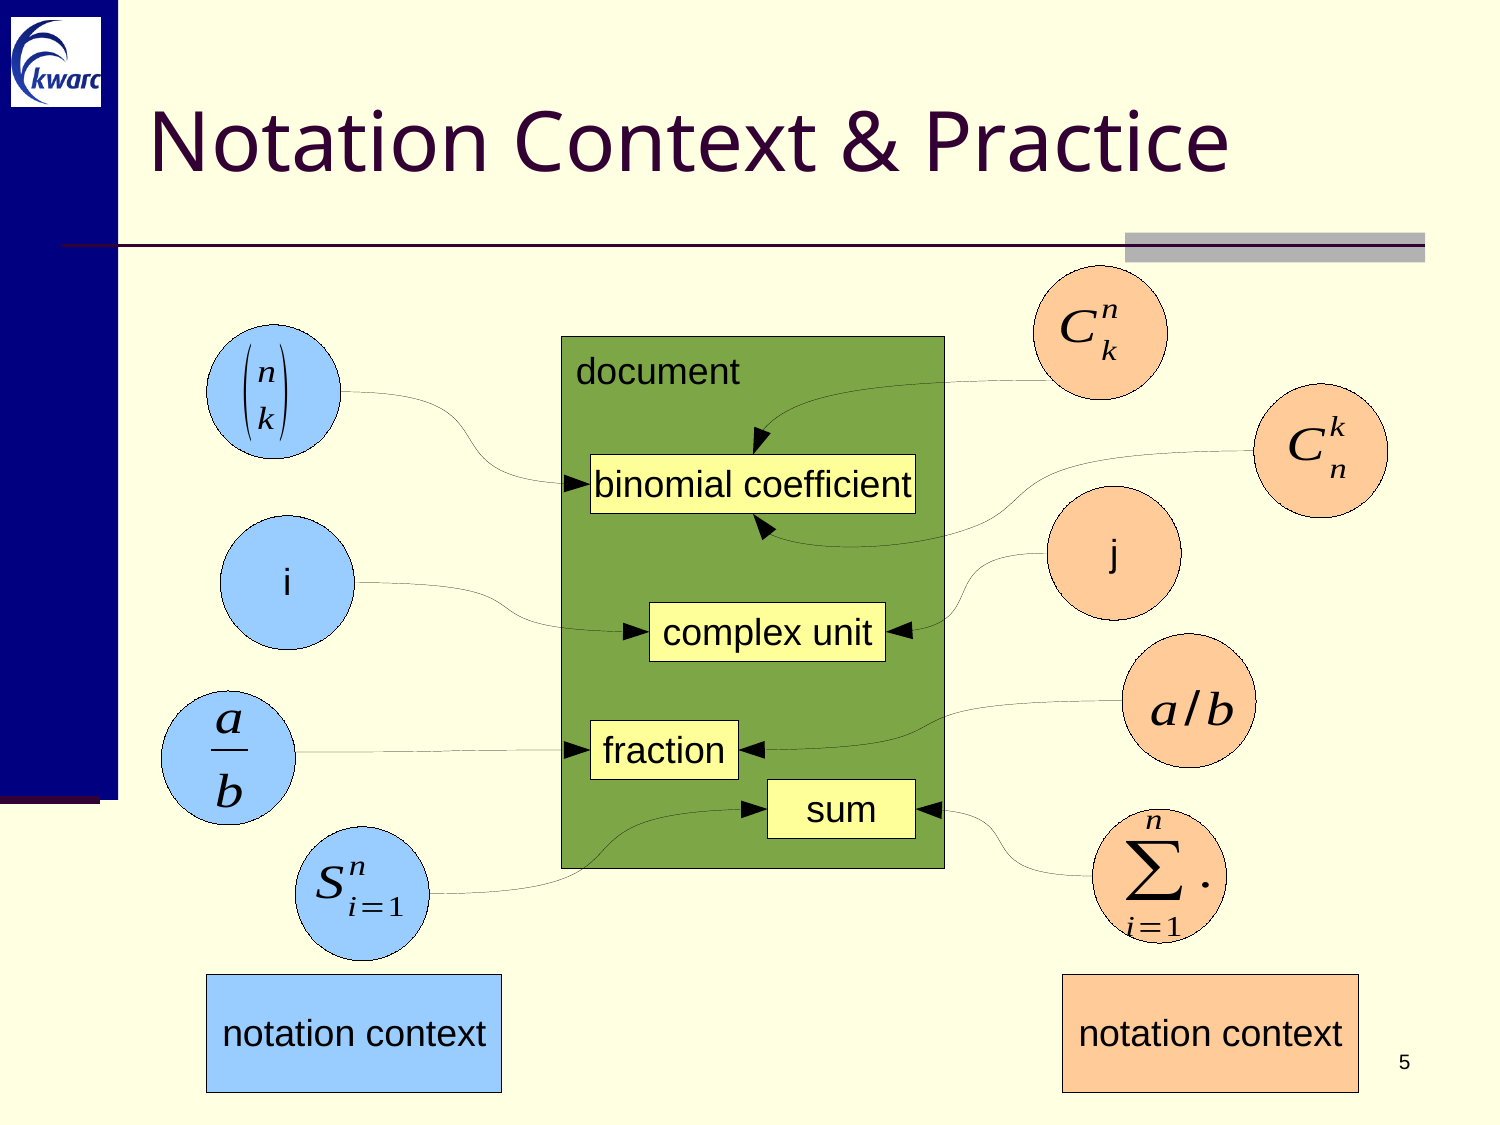

# Notation Context & Practice
document
binomial coefficient
j
i
complex unit
fraction
sum
notation context
notation context
5